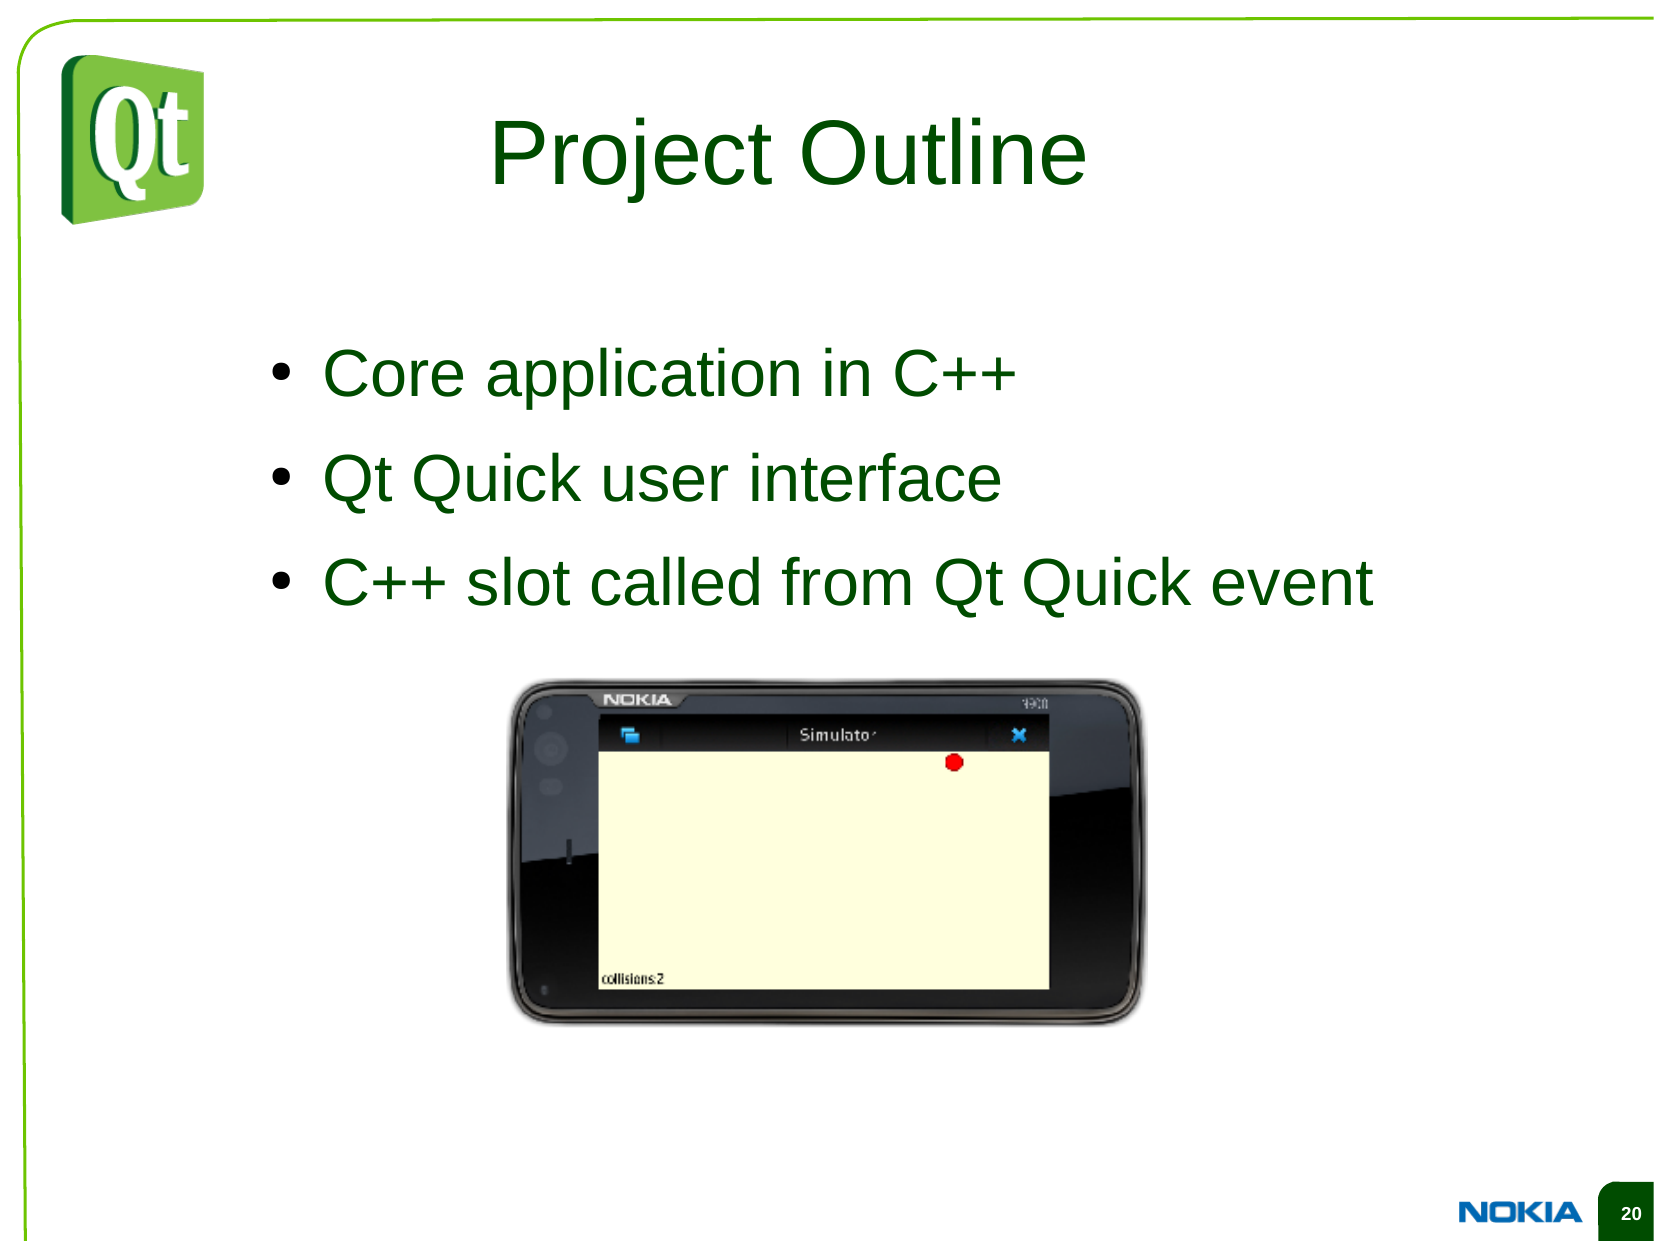

# Project Outline
Core application in C++
Qt Quick user interface
C++ slot called from Qt Quick event